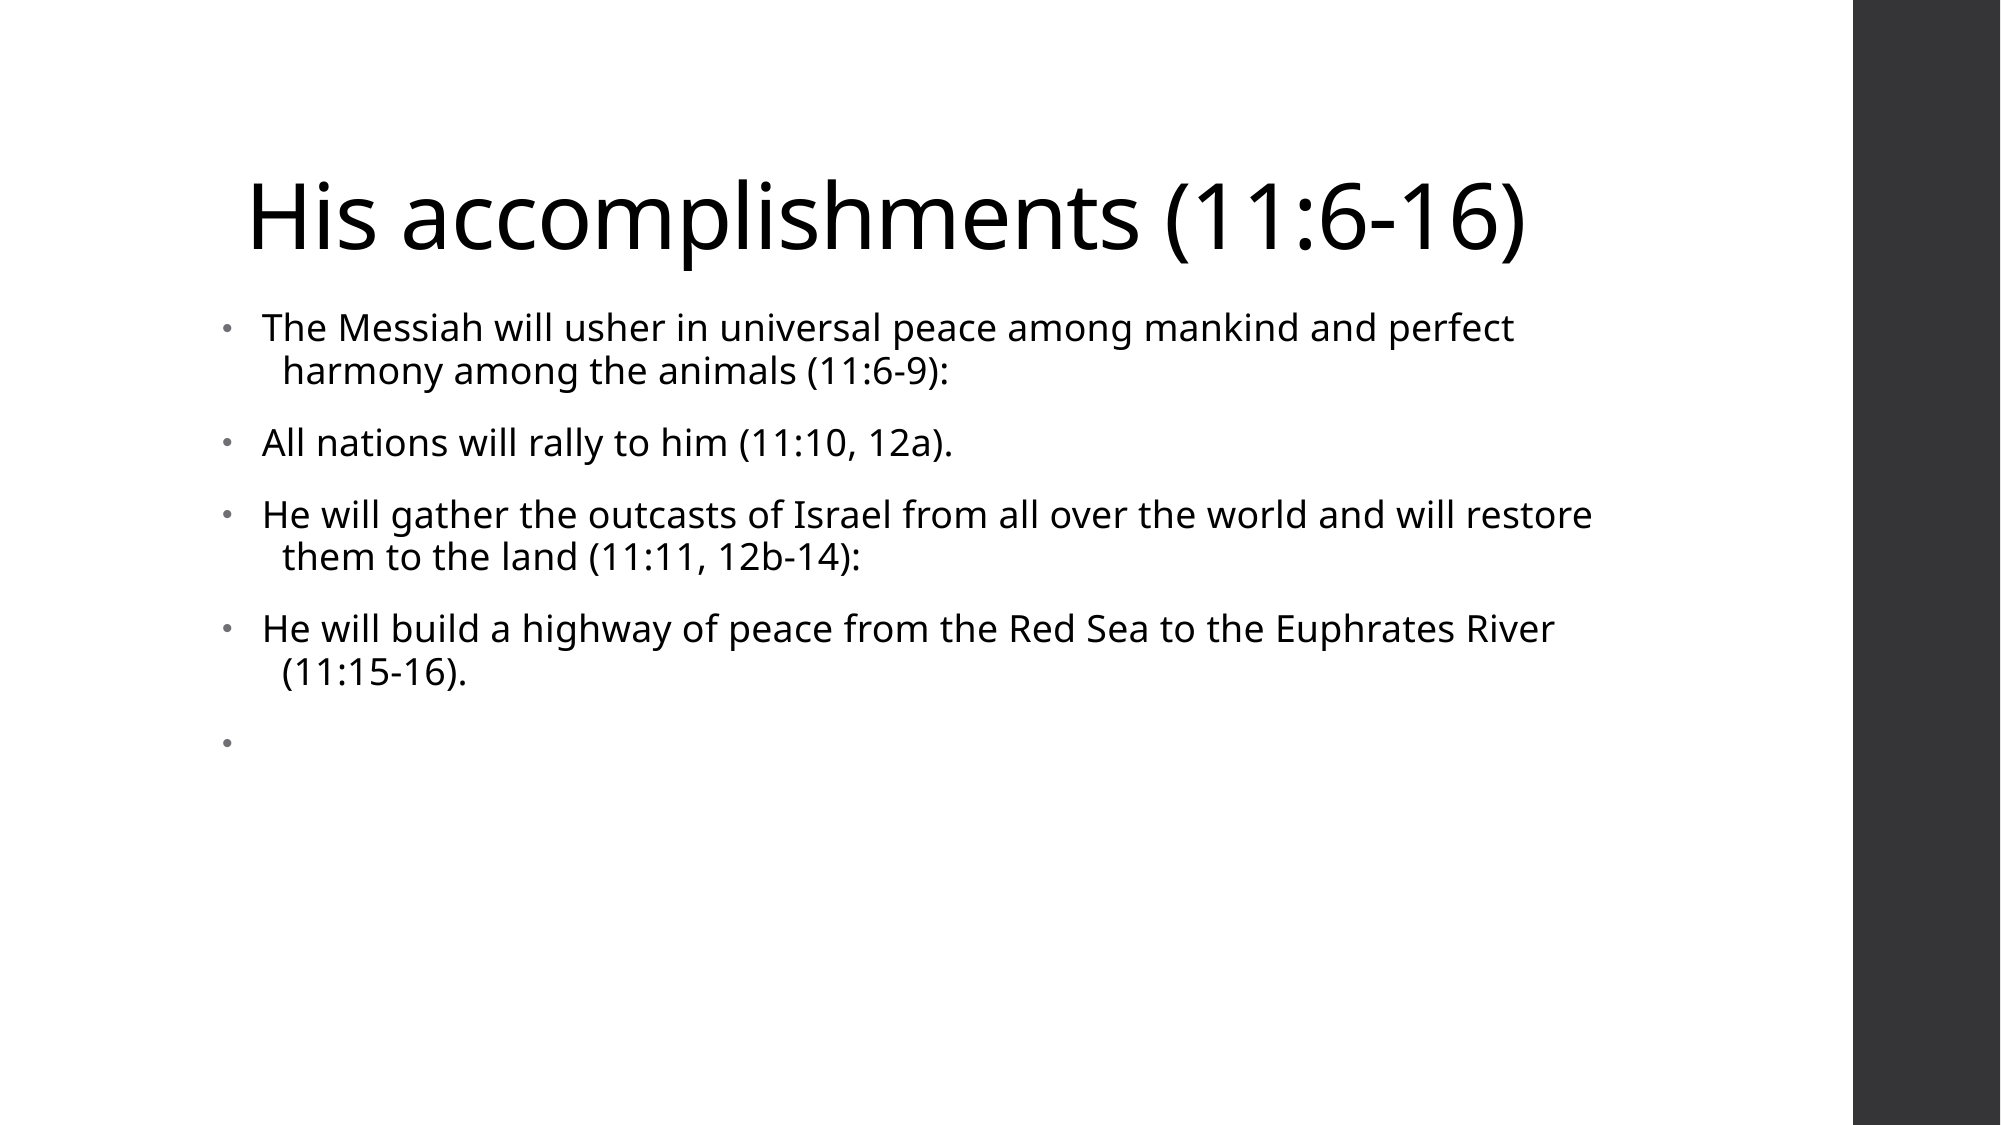

# His accomplishments (11:6-16)
 The Messiah will usher in universal peace among mankind and perfect harmony among the animals (11:6-9):
 All nations will rally to him (11:10, 12a).
 He will gather the outcasts of Israel from all over the world and will restore them to the land (11:11, 12b-14):
 He will build a highway of peace from the Red Sea to the Euphrates River (11:15-16).